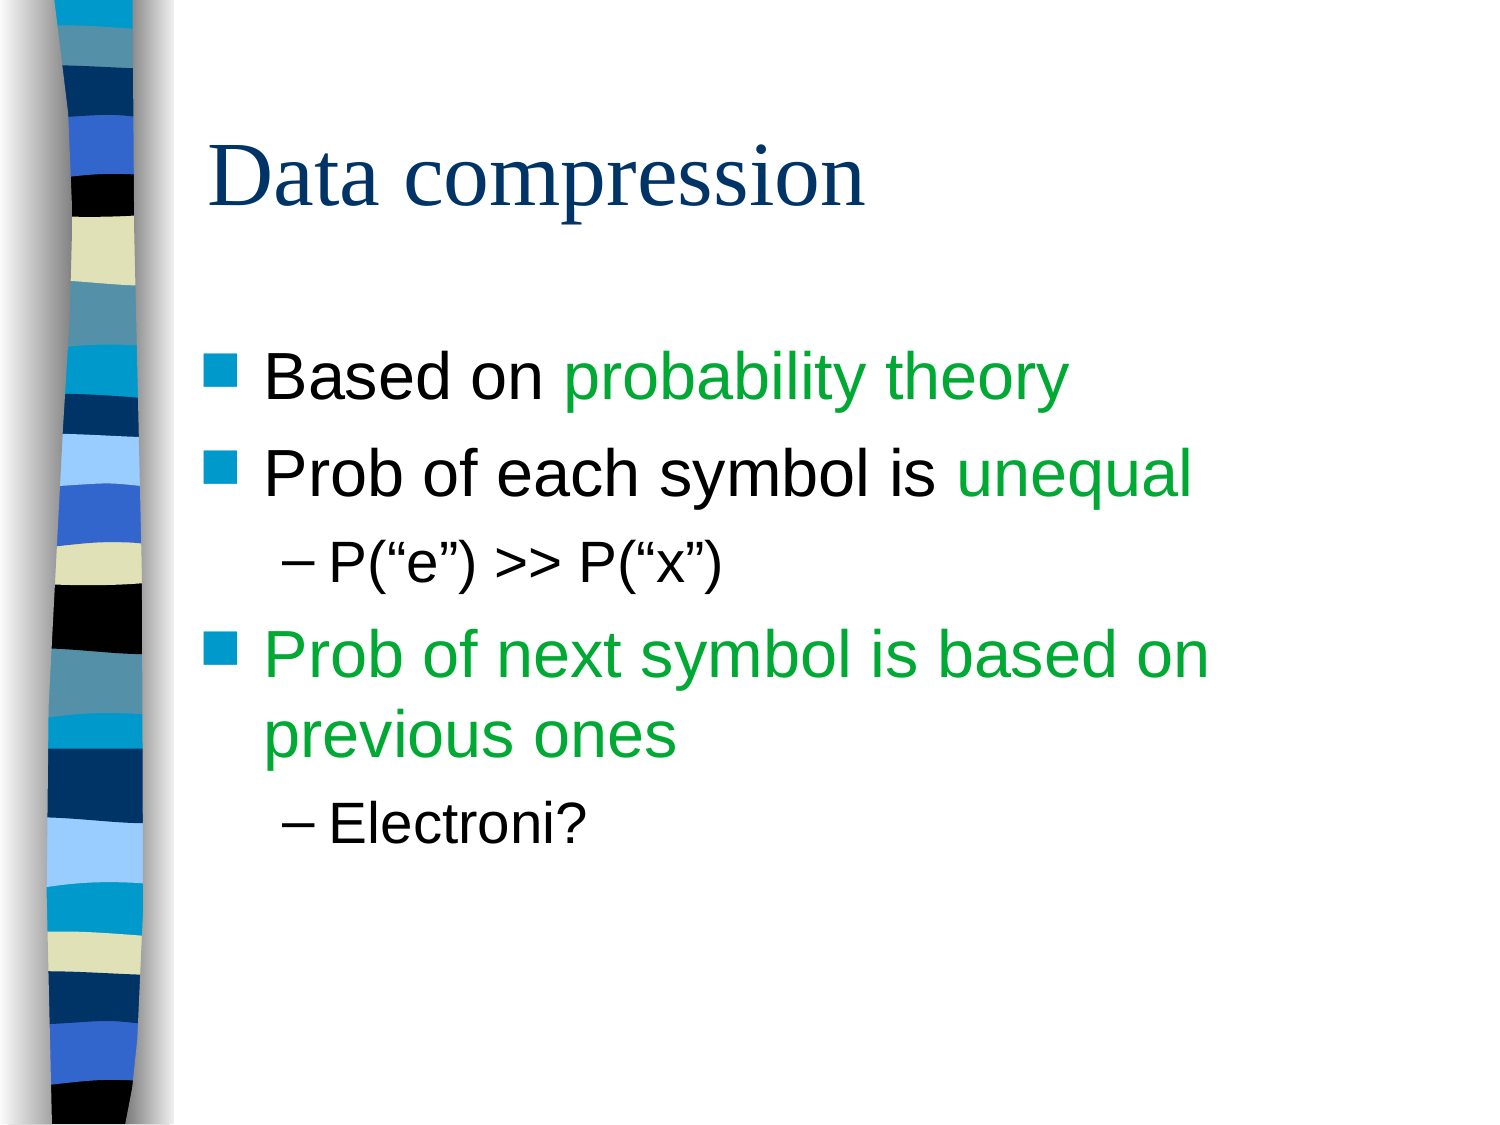

# Data compression
Based on probability theory
Prob of each symbol is unequal
P(“e”) >> P(“x”)
Prob of next symbol is based on previous ones
Electroni?